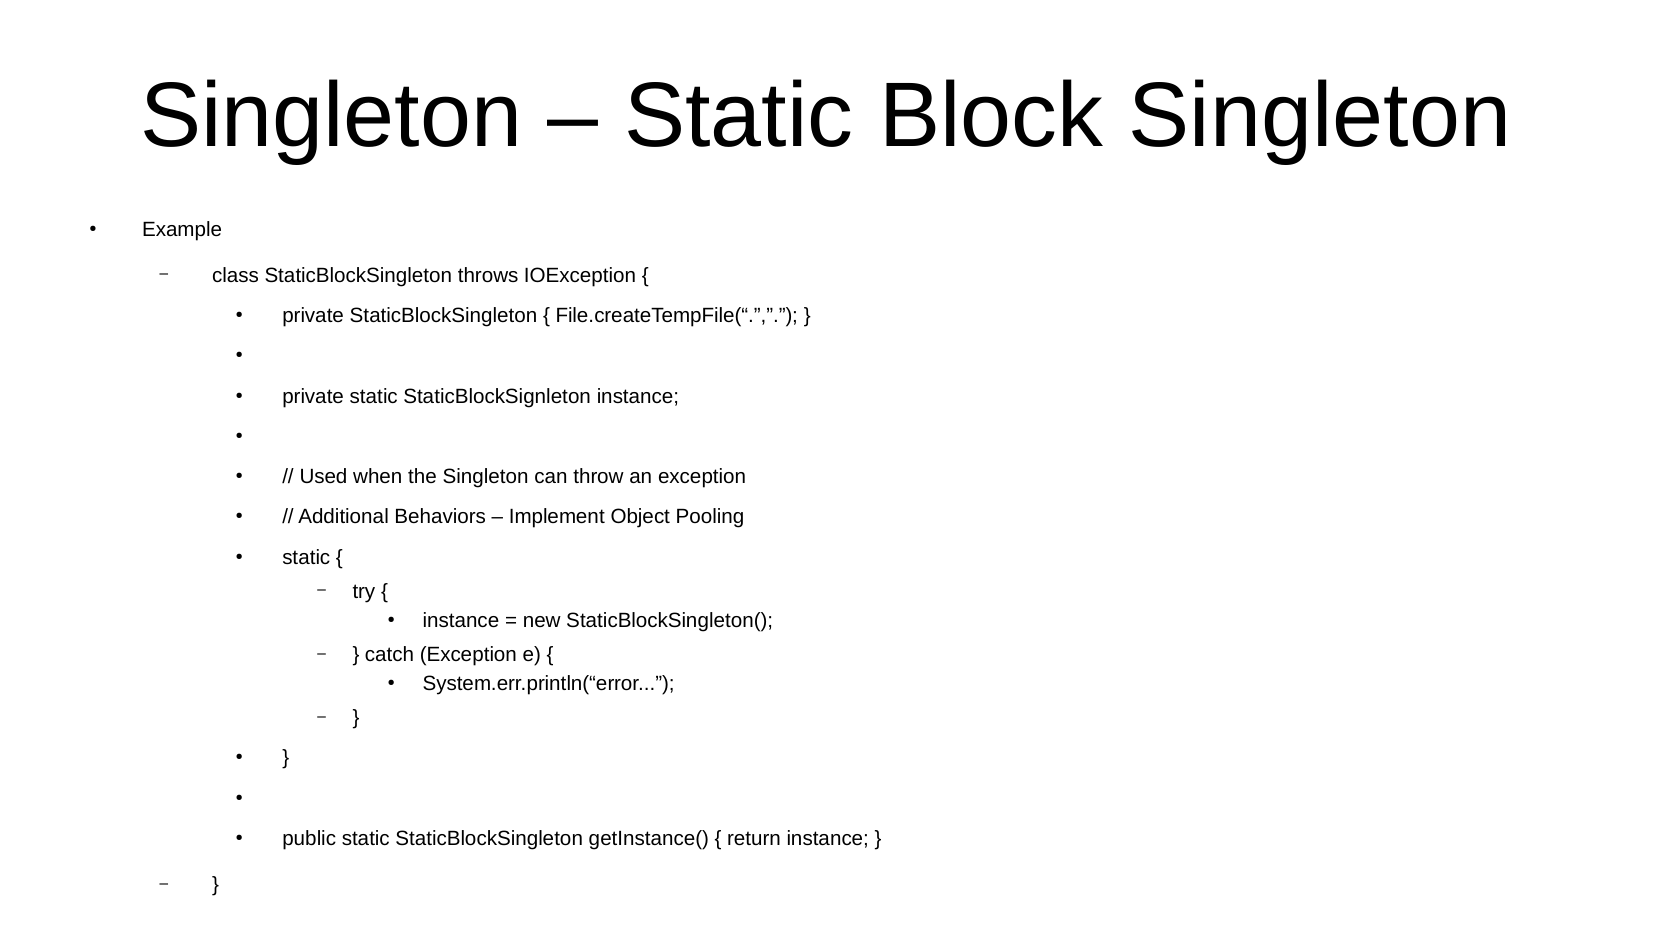

# Singleton – Static Block Singleton
Example
class StaticBlockSingleton throws IOException {
private StaticBlockSingleton { File.createTempFile(“.”,”.”); }
private static StaticBlockSignleton instance;
// Used when the Singleton can throw an exception
// Additional Behaviors – Implement Object Pooling
static {
try {
instance = new StaticBlockSingleton();
} catch (Exception e) {
System.err.println(“error...”);
}
}
public static StaticBlockSingleton getInstance() { return instance; }
}